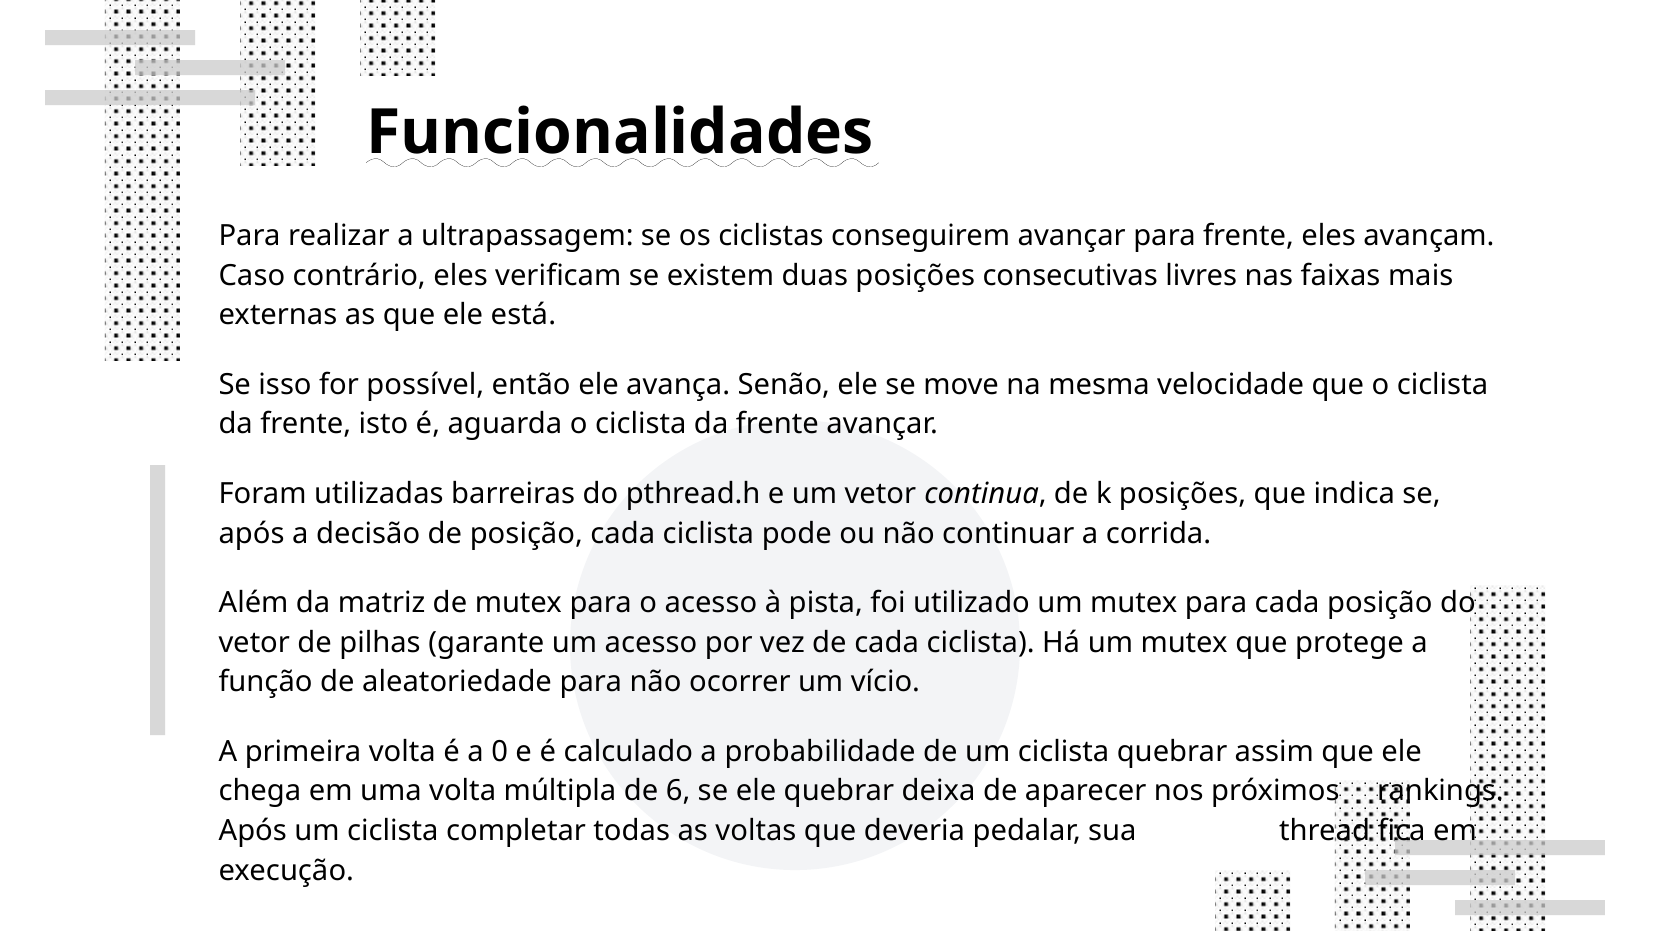

# Funcionalidades
Para realizar a ultrapassagem: se os ciclistas conseguirem avançar para frente, eles avançam. Caso contrário, eles veriﬁcam se existem duas posições consecutivas livres nas faixas mais externas as que ele está.
Se isso for possível, então ele avança. Senão, ele se move na mesma velocidade que o ciclista da frente, isto é, aguarda o ciclista da frente avançar.
Foram utilizadas barreiras do pthread.h e um vetor continua, de k posições, que indica se, após a decisão de posição, cada ciclista pode ou não continuar a corrida.
Além da matriz de mutex para o acesso à pista, foi utilizado um mutex para cada posição do vetor de pilhas (garante um acesso por vez de cada ciclista). Há um mutex que protege a função de aleatoriedade para não ocorrer um vício.
A primeira volta é a 0 e é calculado a probabilidade de um ciclista quebrar assim que ele chega em uma volta múltipla de 6, se ele quebrar deixa de aparecer nos próximos rankings. Após um ciclista completar todas as voltas que deveria pedalar, sua thread fica em execução.